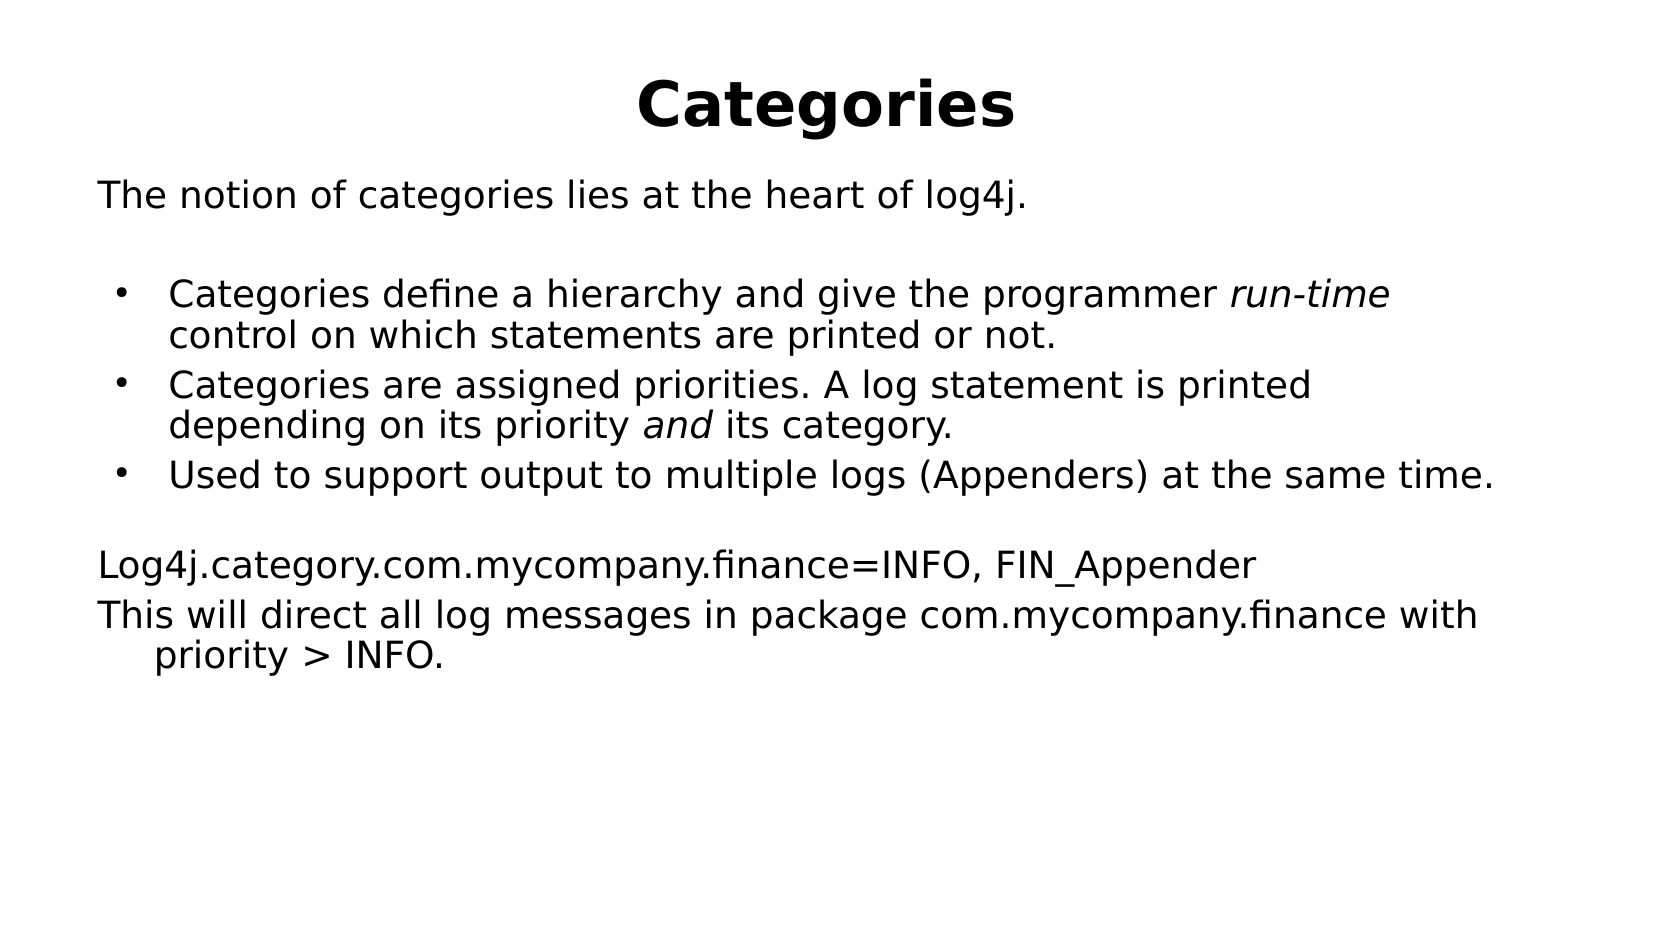

# Categories
The notion of categories lies at the heart of log4j.
Categories define a hierarchy and give the programmer run-time control on which statements are printed or not.
Categories are assigned priorities. A log statement is printed depending on its priority and its category.
Used to support output to multiple logs (Appenders) at the same time.
Log4j.category.com.mycompany.finance=INFO, FIN_Appender
This will direct all log messages in package com.mycompany.finance with priority > INFO.